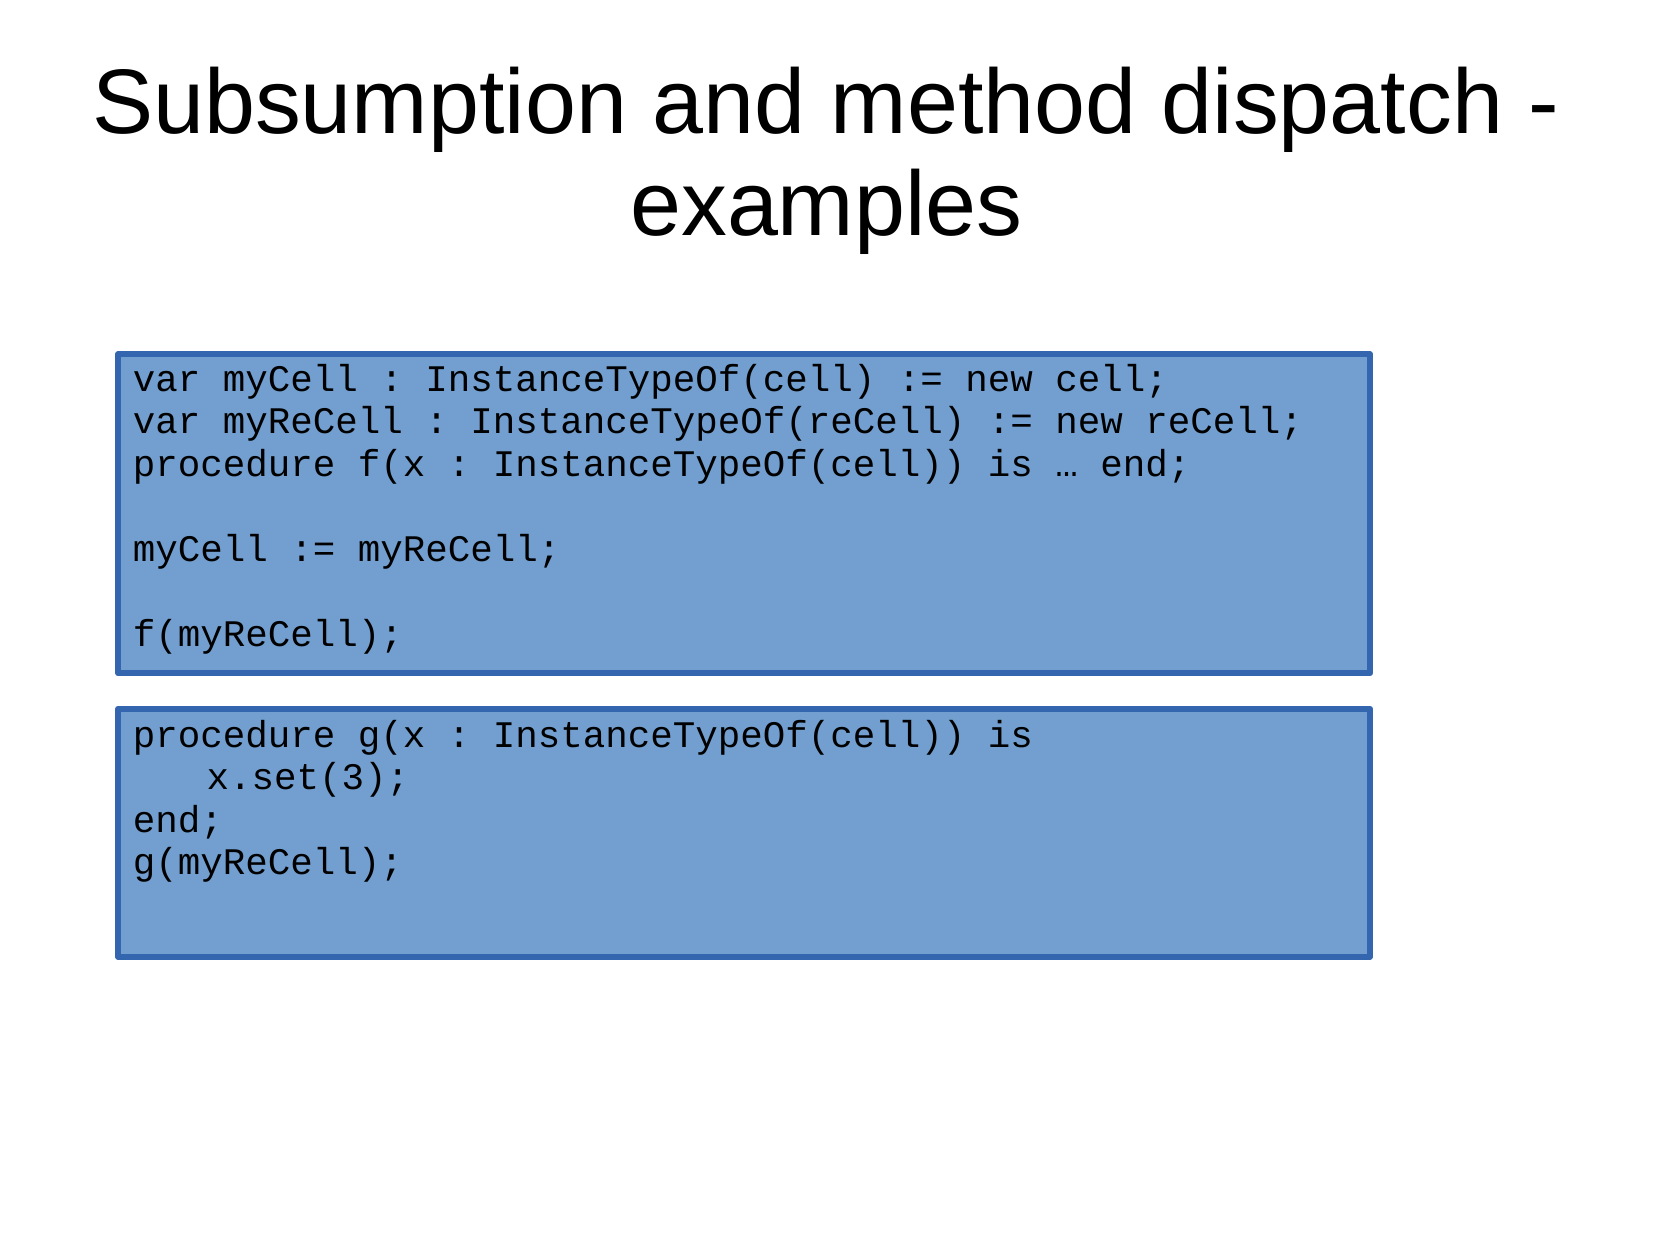

# Subsumption and method dispatch - examples
var myCell : InstanceTypeOf(cell) := new cell;
var myReCell : InstanceTypeOf(reCell) := new reCell;
procedure f(x : InstanceTypeOf(cell)) is … end;
myCell := myReCell;
f(myReCell);
procedure g(x : InstanceTypeOf(cell)) is
	x.set(3);
end;
g(myReCell);